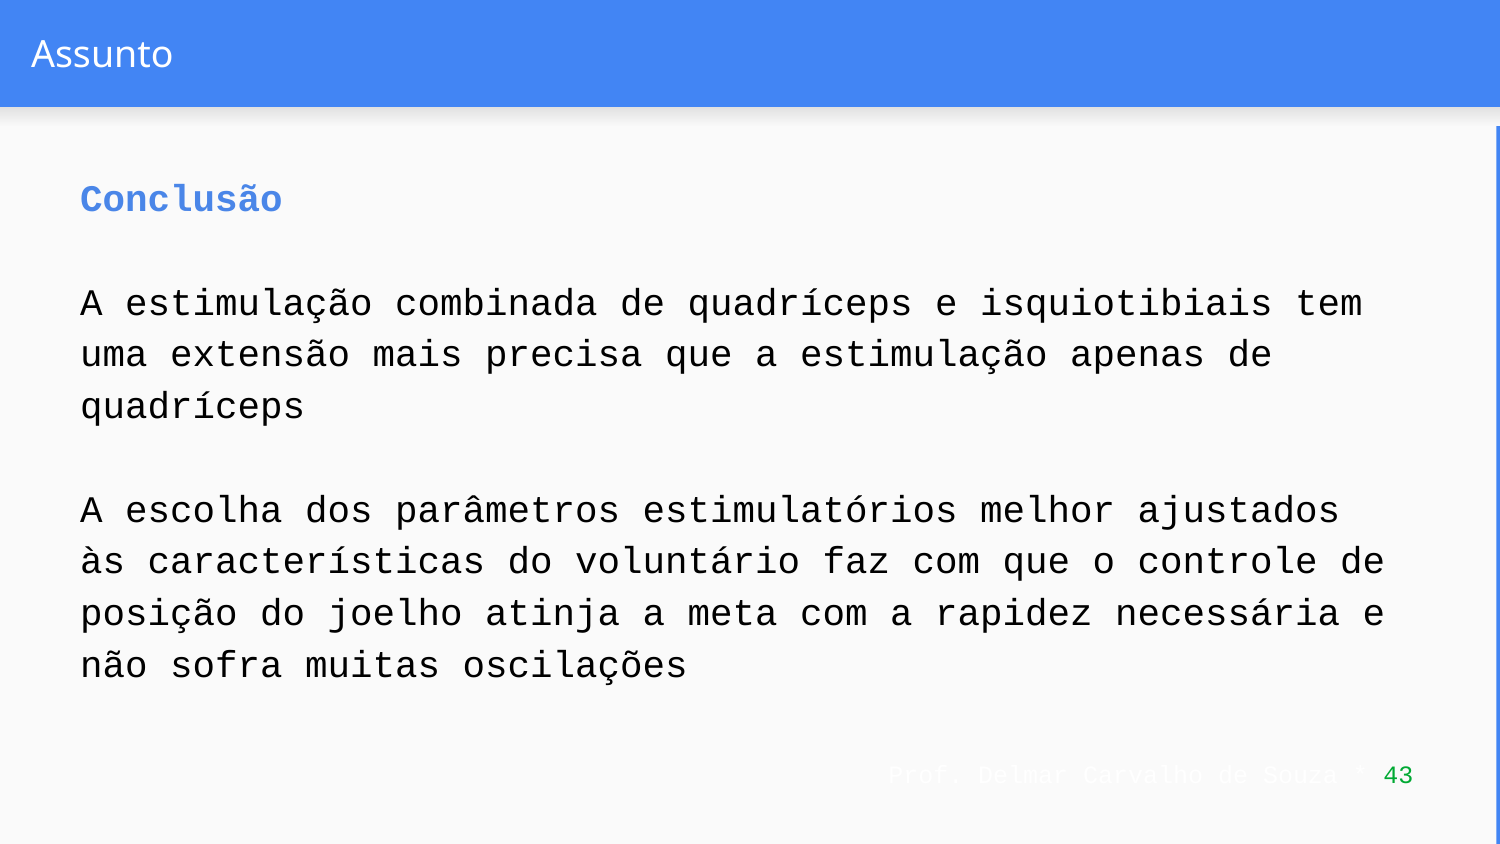

# Assunto
Conclusão
A estimulação combinada de quadríceps e isquiotibiais tem uma extensão mais precisa que a estimulação apenas de quadríceps
A escolha dos parâmetros estimulatórios melhor ajustados às características do voluntário faz com que o controle de posição do joelho atinja a meta com a rapidez necessária e não sofra muitas oscilações